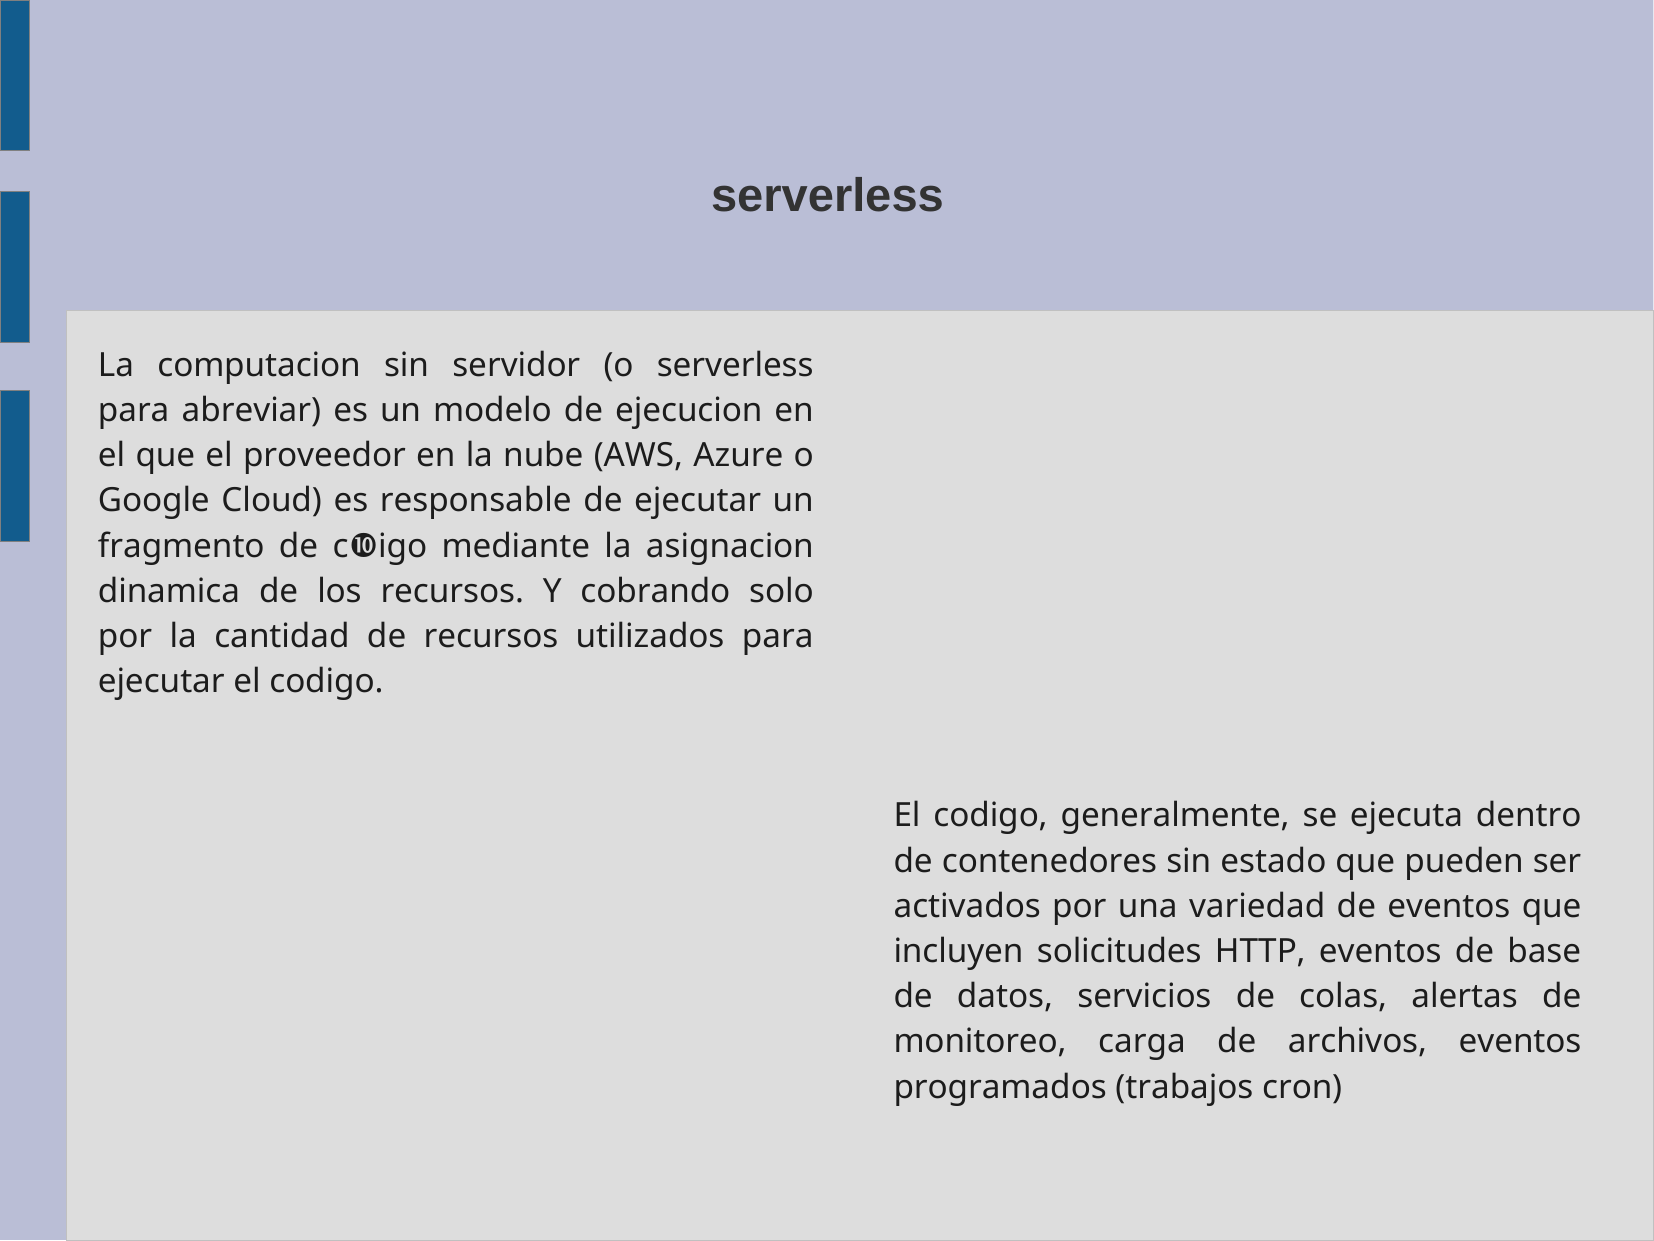

# serverless
La computacion sin servidor (o serverless para abreviar) es un modelo de ejecucion en el que el proveedor en la nube (AWS, Azure o Google Cloud) es responsable de ejecutar un fragmento de cigo mediante la asignacion dinamica de los recursos. Y cobrando solo por la cantidad de recursos utilizados para ejecutar el codigo.
El codigo, generalmente, se ejecuta dentro de contenedores sin estado que pueden ser activados por una variedad de eventos que incluyen solicitudes HTTP, eventos de base de datos, servicios de colas, alertas de monitoreo, carga de archivos, eventos programados (trabajos cron)